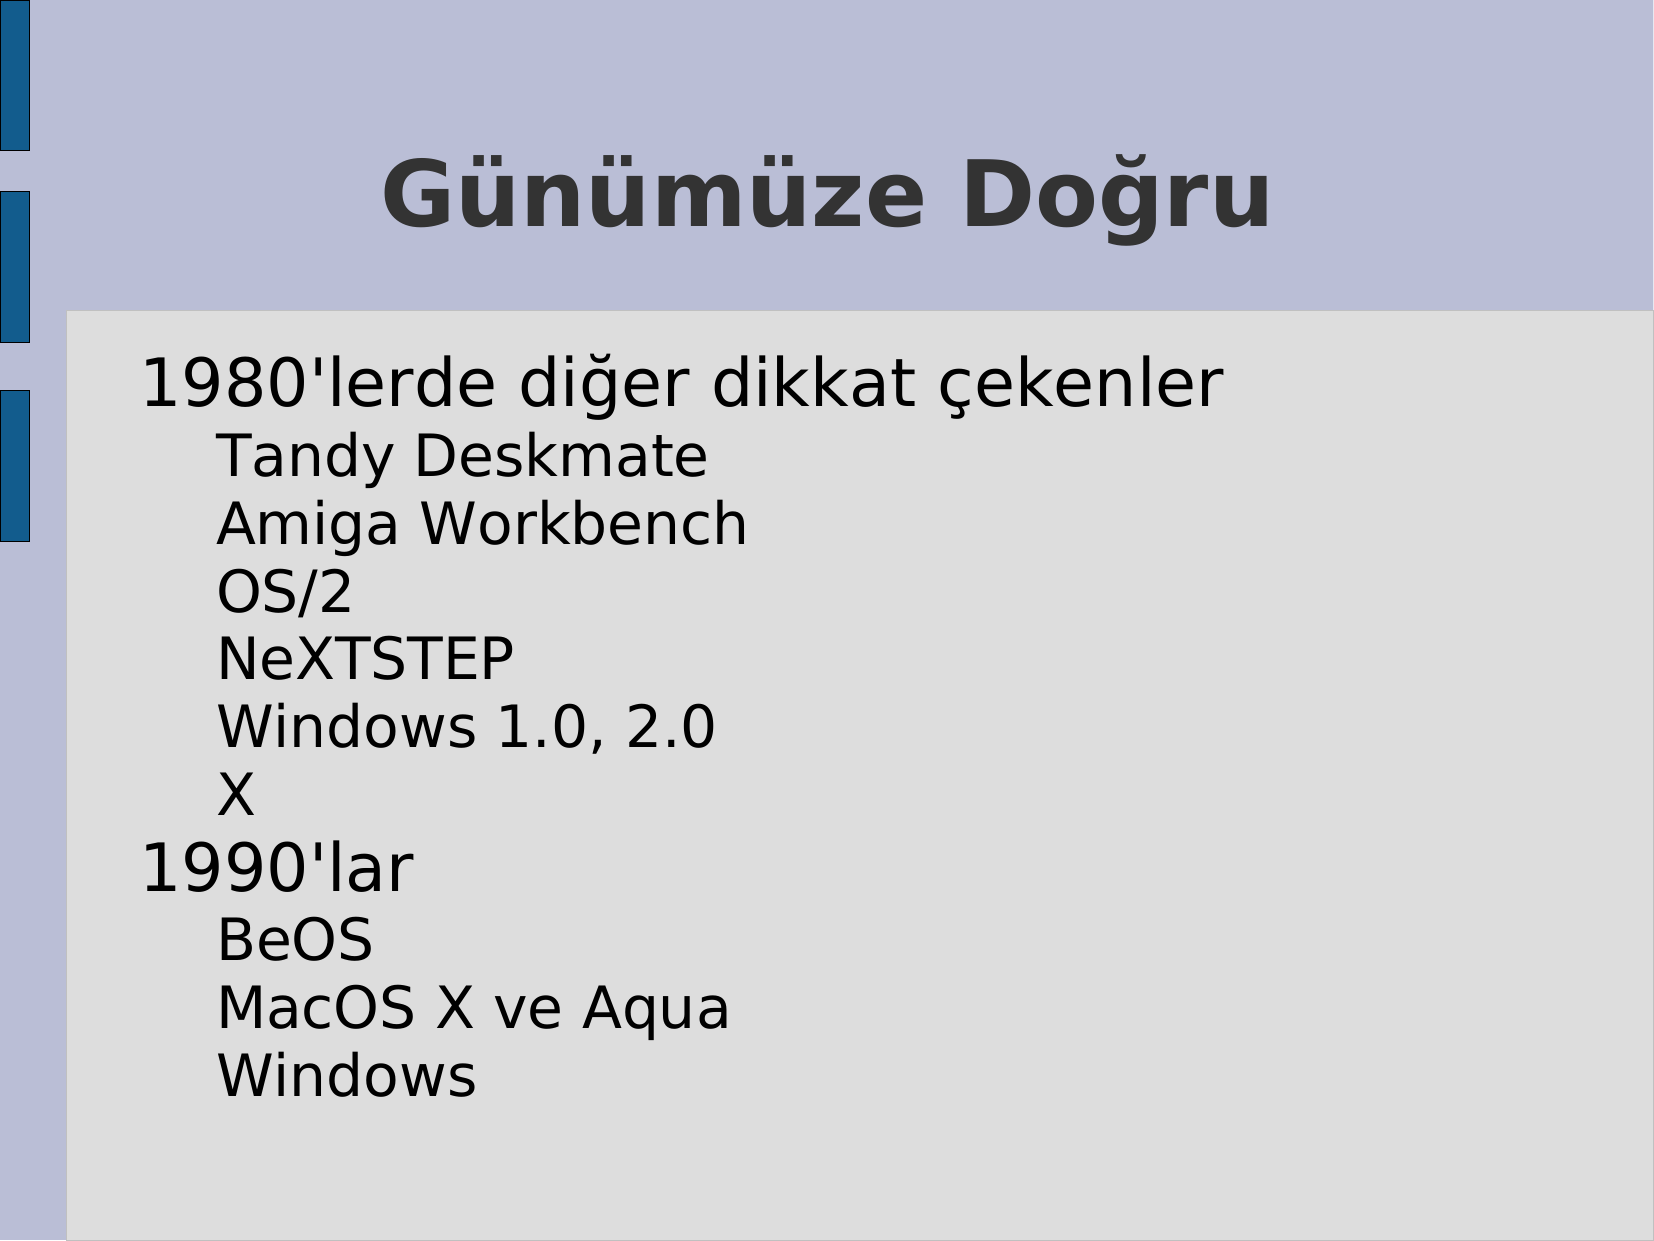

# Günümüze Doğru
1980'lerde diğer dikkat çekenler
Tandy Deskmate
Amiga Workbench
OS/2
NeXTSTEP
Windows 1.0, 2.0
X
1990'lar
BeOS
MacOS X ve Aqua
Windows